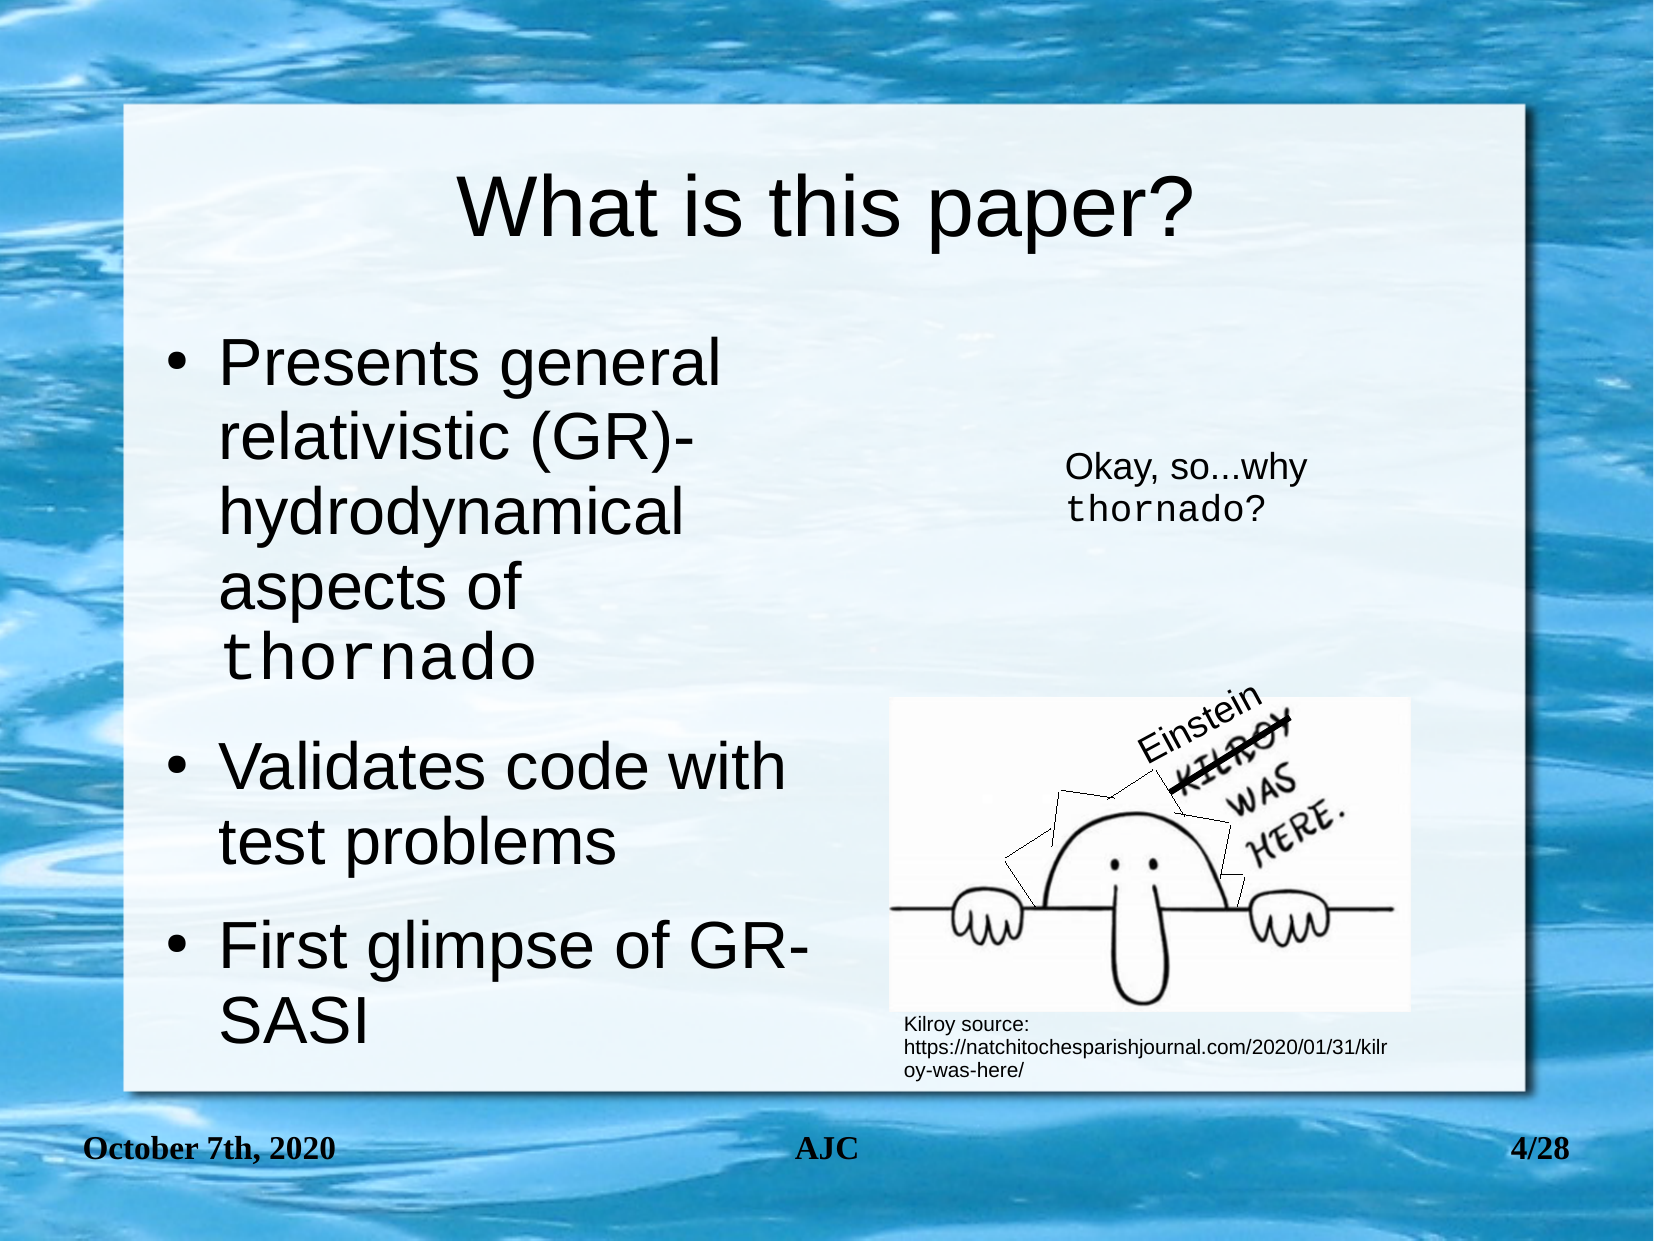

# What is this paper?
Presents general relativistic (GR)-hydrodynamical aspects of thornado
Validates code with test problems
First glimpse of GR-SASI
Okay, so...why thornado?
Einstein
Kilroy source: https://natchitochesparishjournal.com/2020/01/31/kilroy-was-here/
October 7th, 2020
AJC
4